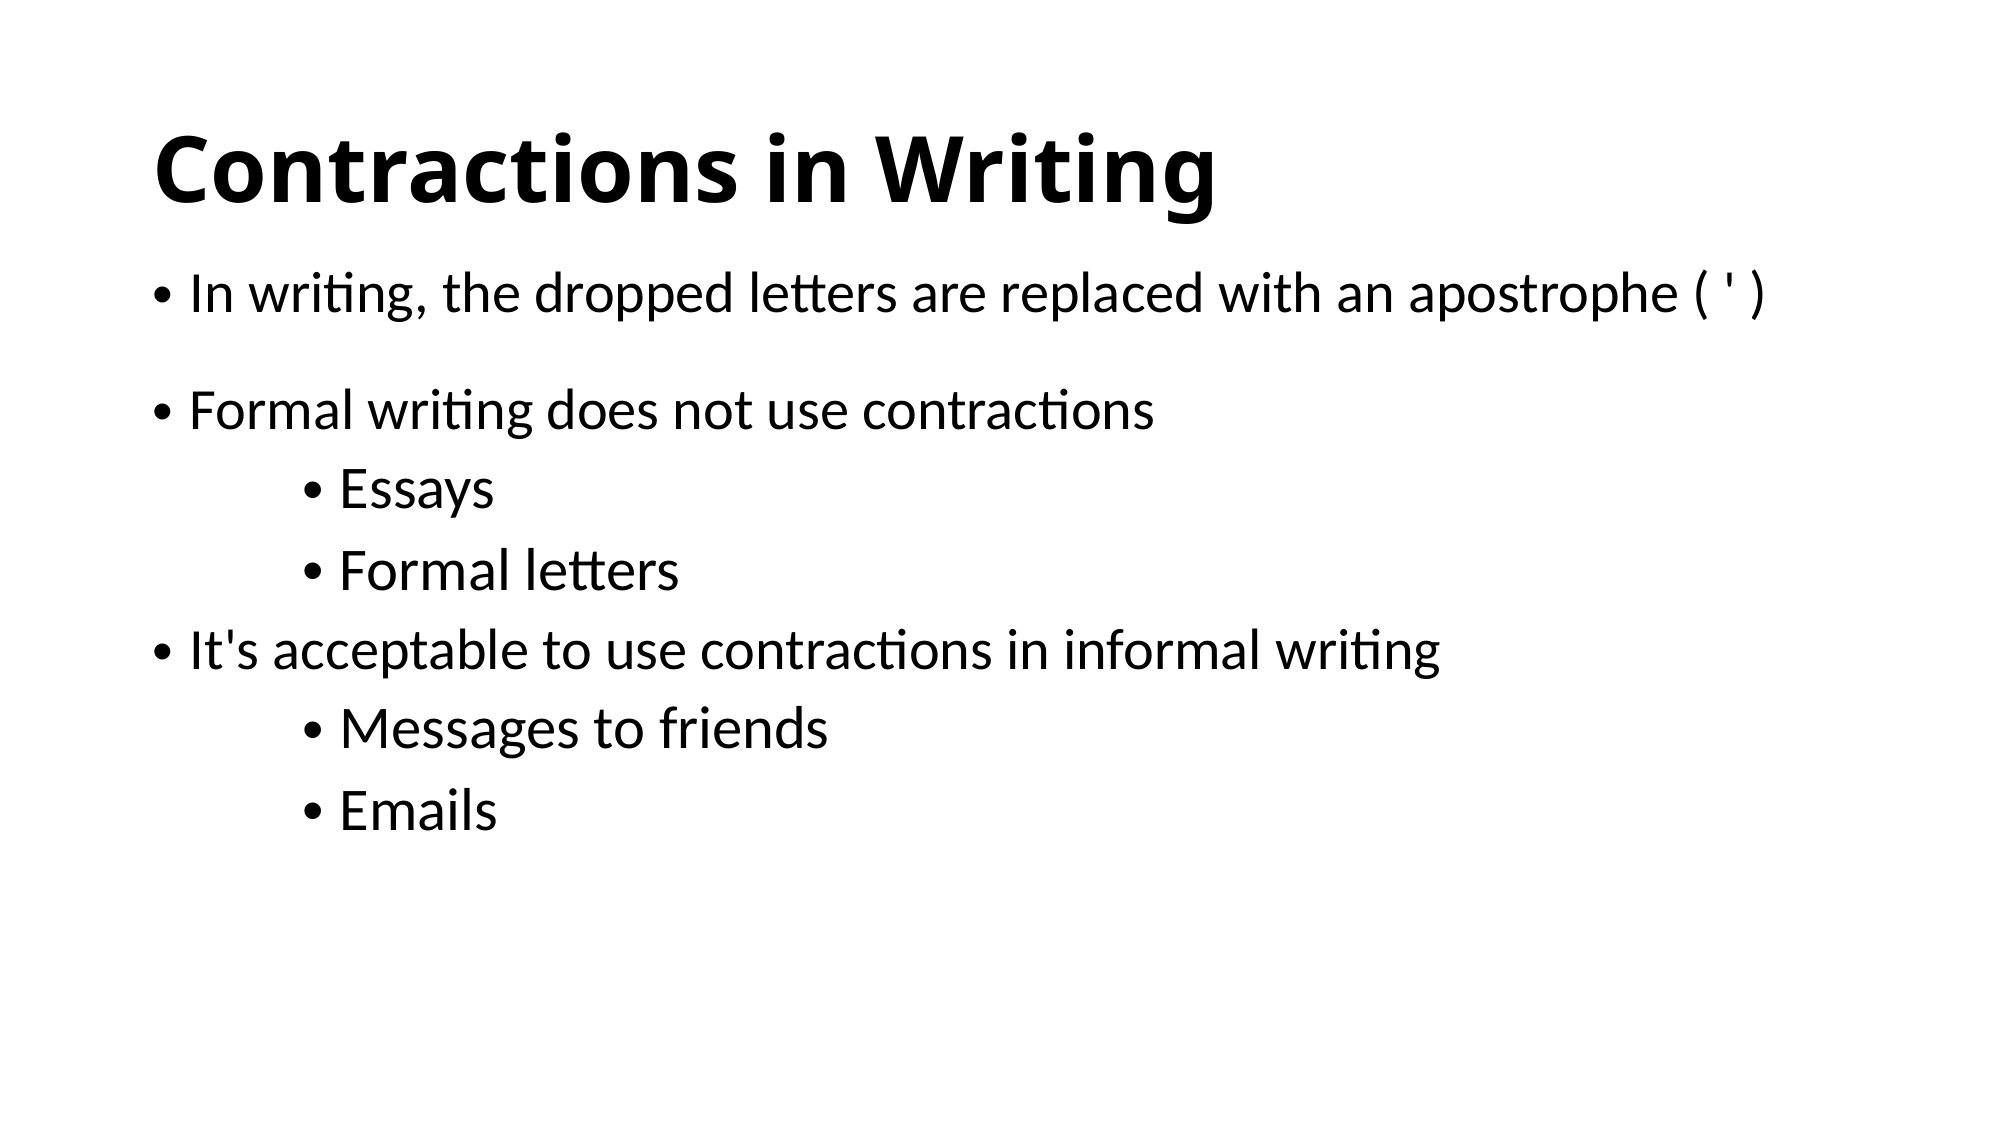

# Contractions in Writing
In writing, the dropped letters are replaced with an apostrophe ( ' )
Formal writing does not use contractions
Essays
Formal letters
It's acceptable to use contractions in informal writing
Messages to friends
Emails